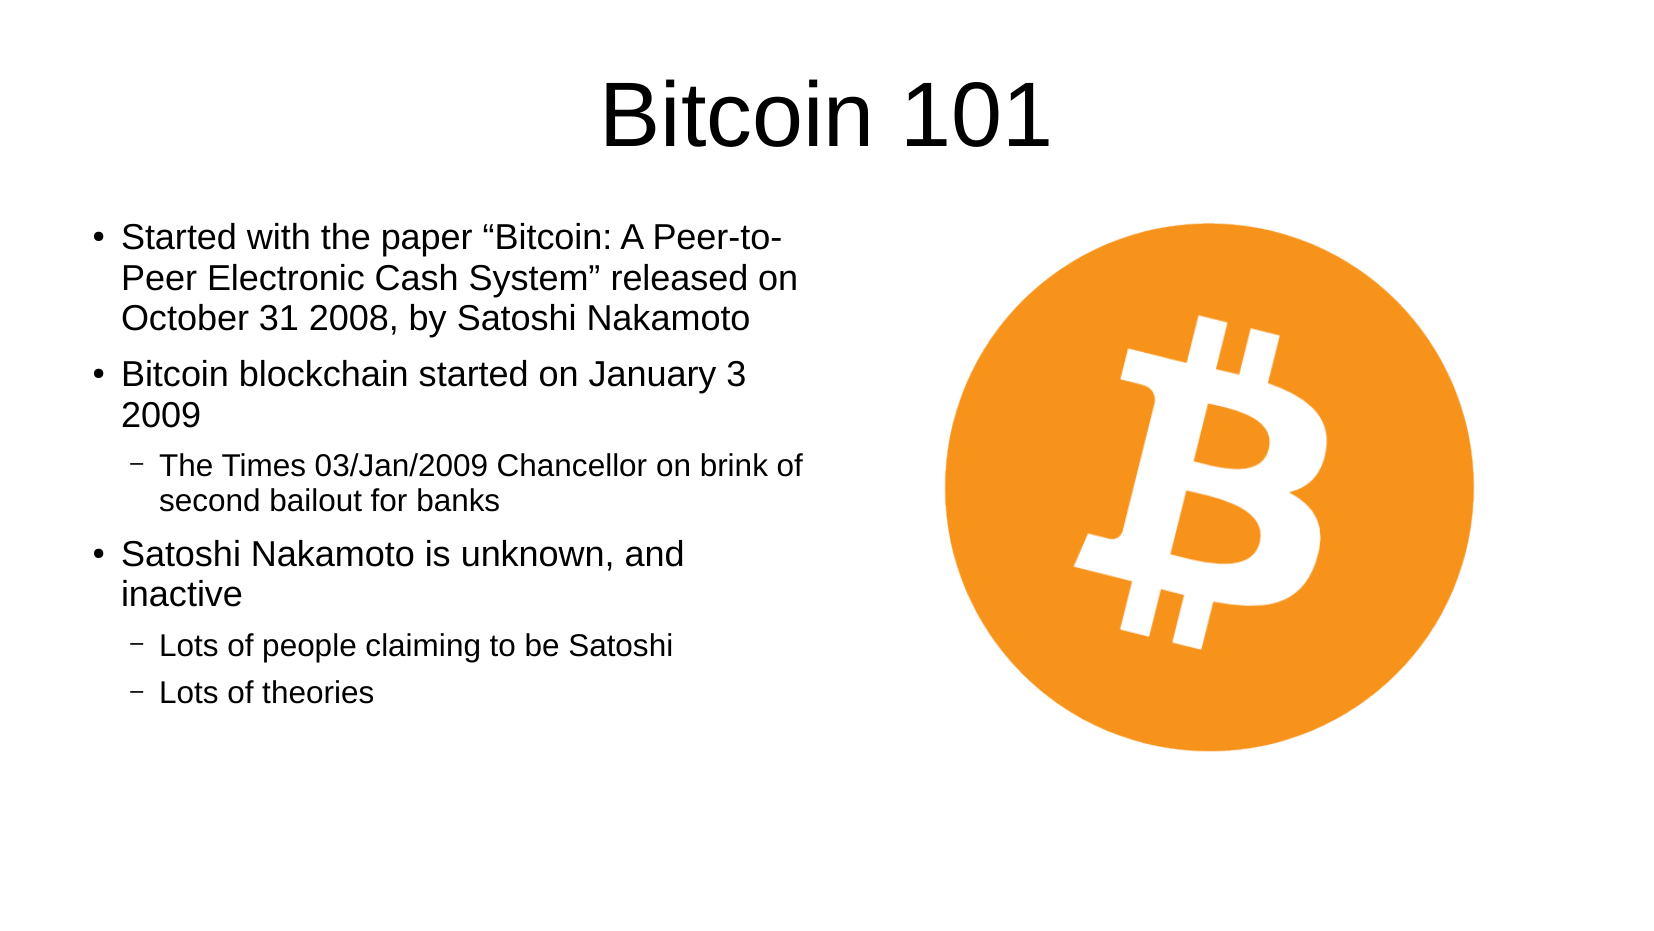

# Bitcoin 101
Started with the paper “Bitcoin: A Peer-to-Peer Electronic Cash System” released on October 31 2008, by Satoshi Nakamoto
Bitcoin blockchain started on January 3 2009
The Times 03/Jan/2009 Chancellor on brink of second bailout for banks
Satoshi Nakamoto is unknown, and inactive
Lots of people claiming to be Satoshi
Lots of theories